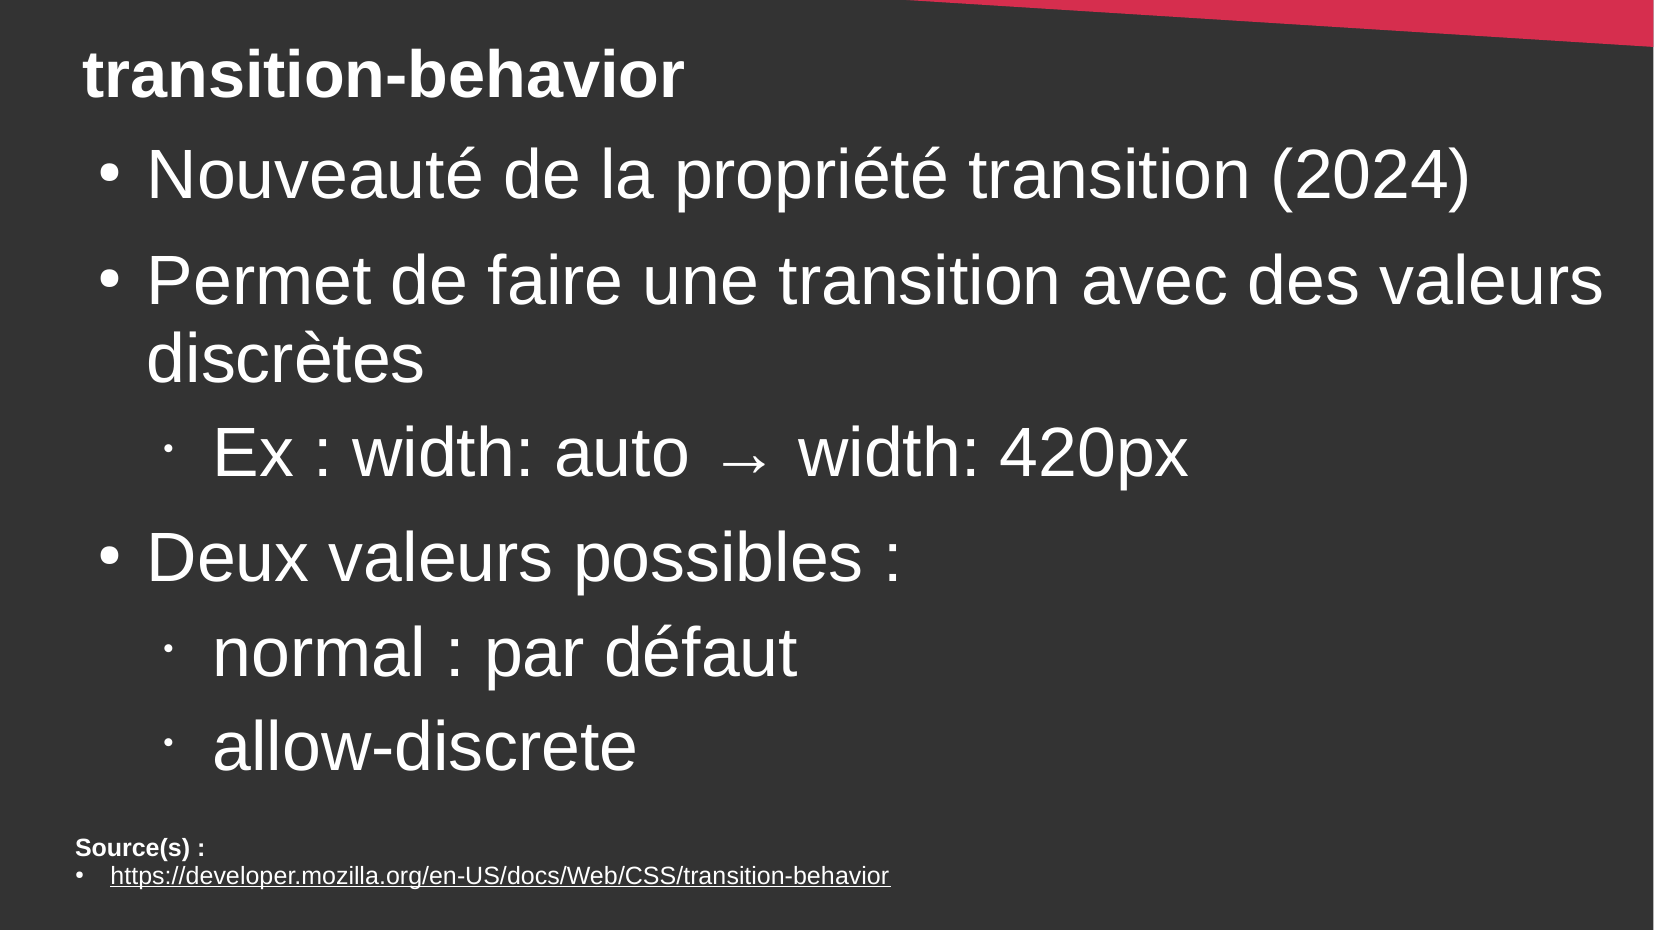

# transition-behavior
Nouveauté de la propriété transition (2024)
Permet de faire une transition avec des valeurs discrètes
Ex : width: auto → width: 420px
Deux valeurs possibles :
normal : par défaut
allow-discrete
Source(s) :
https://developer.mozilla.org/en-US/docs/Web/CSS/transition-behavior